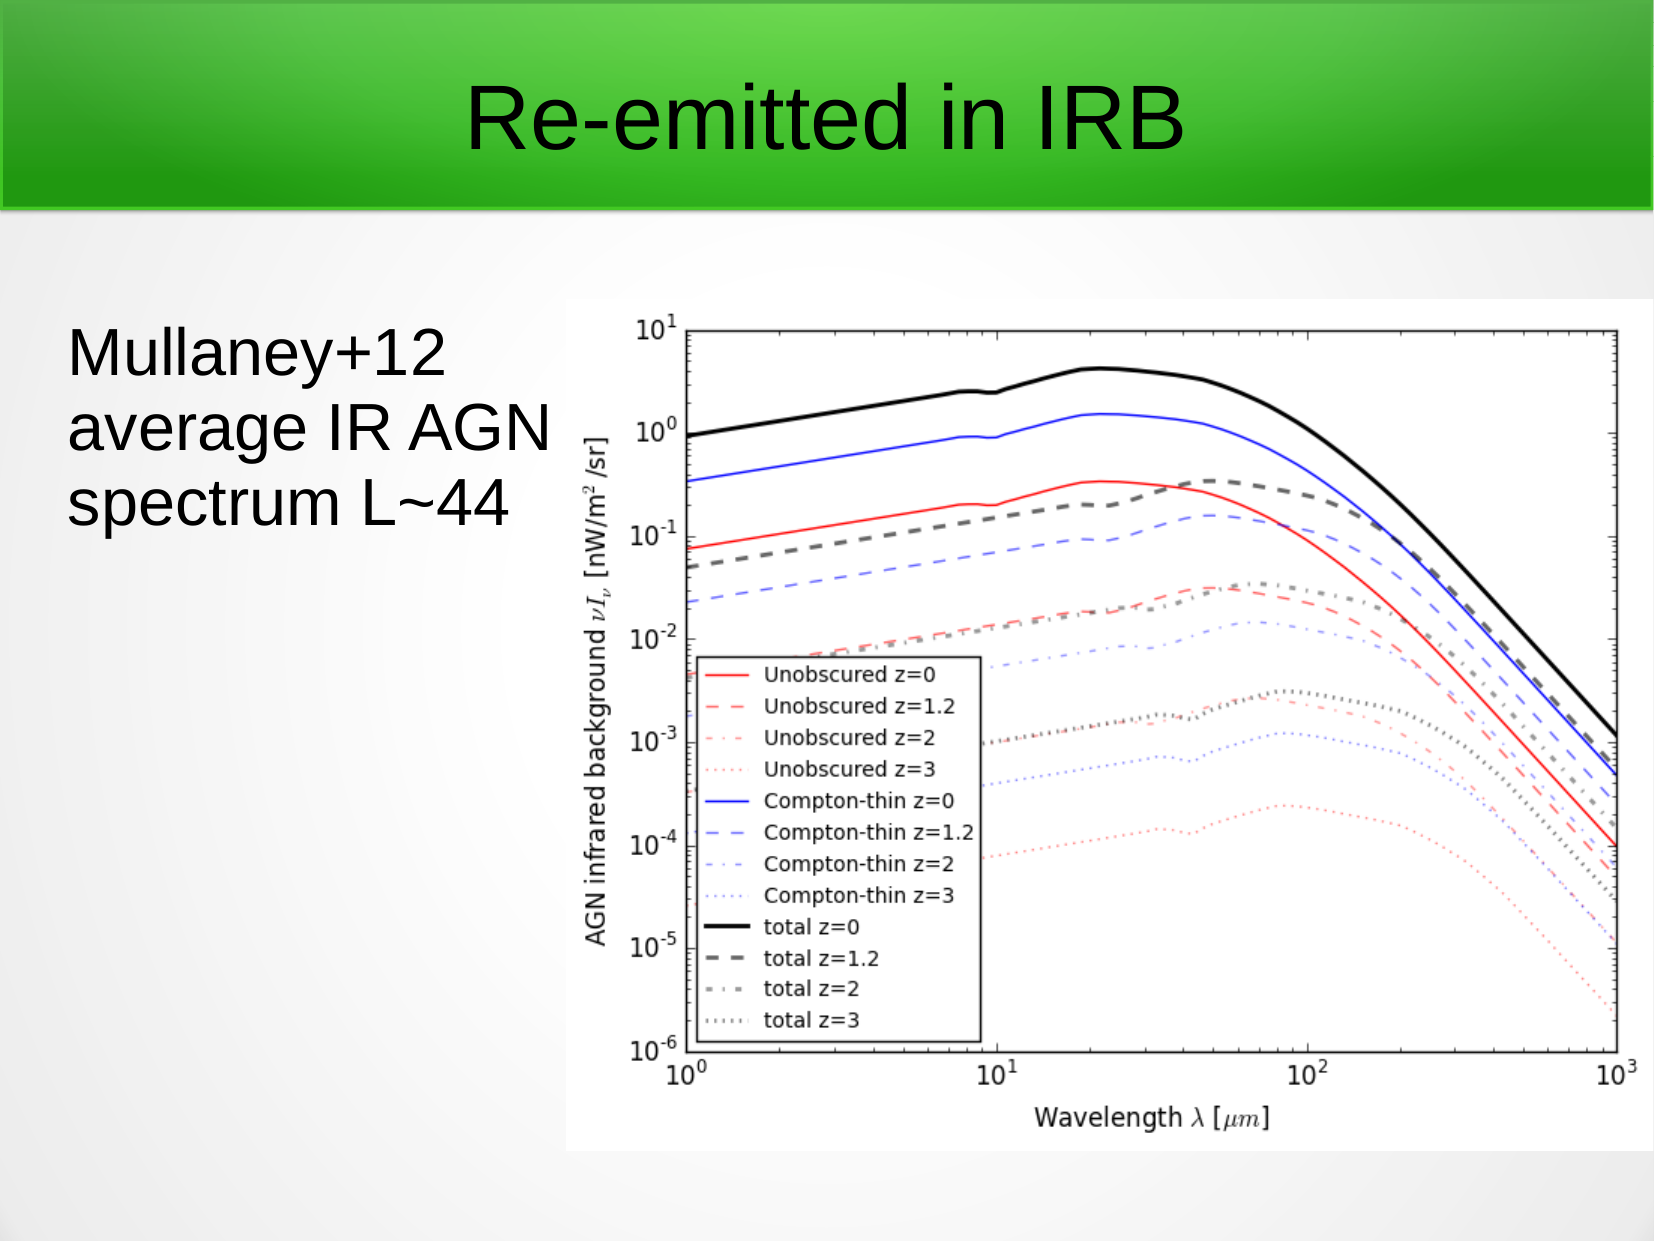

# Re-emitted in IRB
Mullaney+12
average IR AGN
spectrum L~44